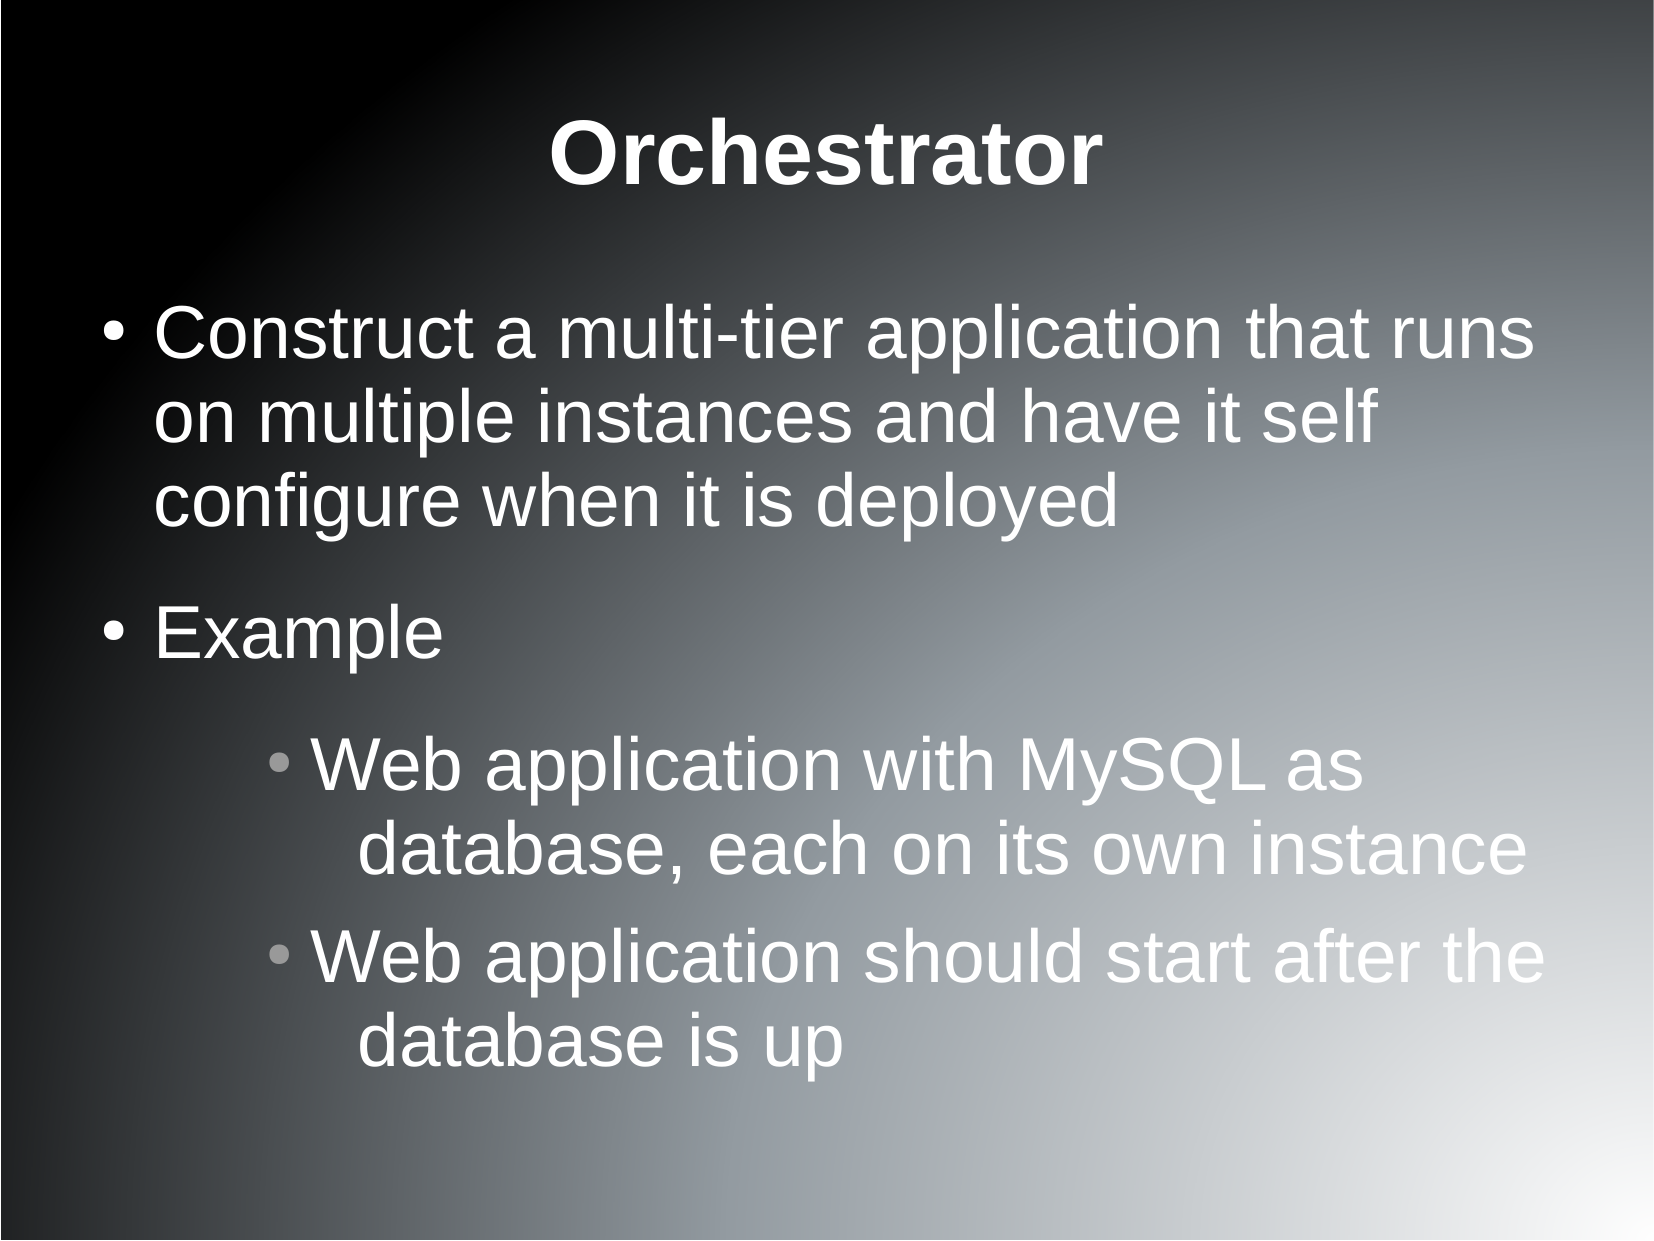

# Orchestrator
Construct a multi-tier application that runs on multiple instances and have it self configure when it is deployed
Example
Web application with MySQL as database, each on its own instance
Web application should start after the database is up